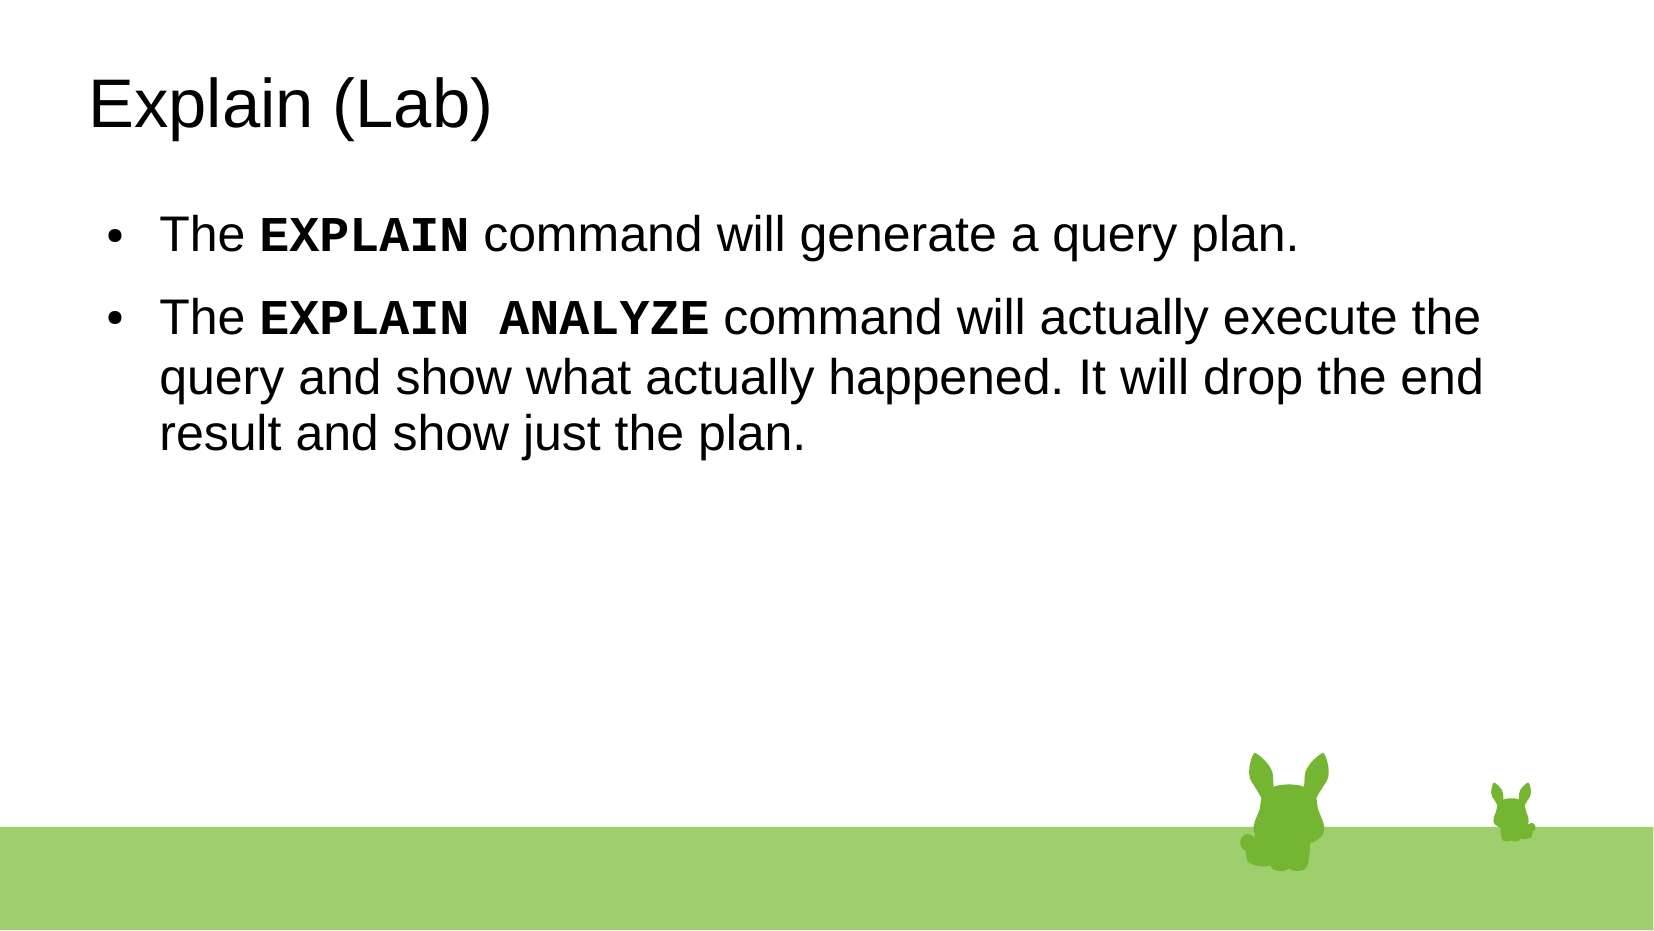

# Explain (Lab)
The EXPLAIN command will generate a query plan.
The EXPLAIN ANALYZE command will actually execute the query and show what actually happened. It will drop the end result and show just the plan.